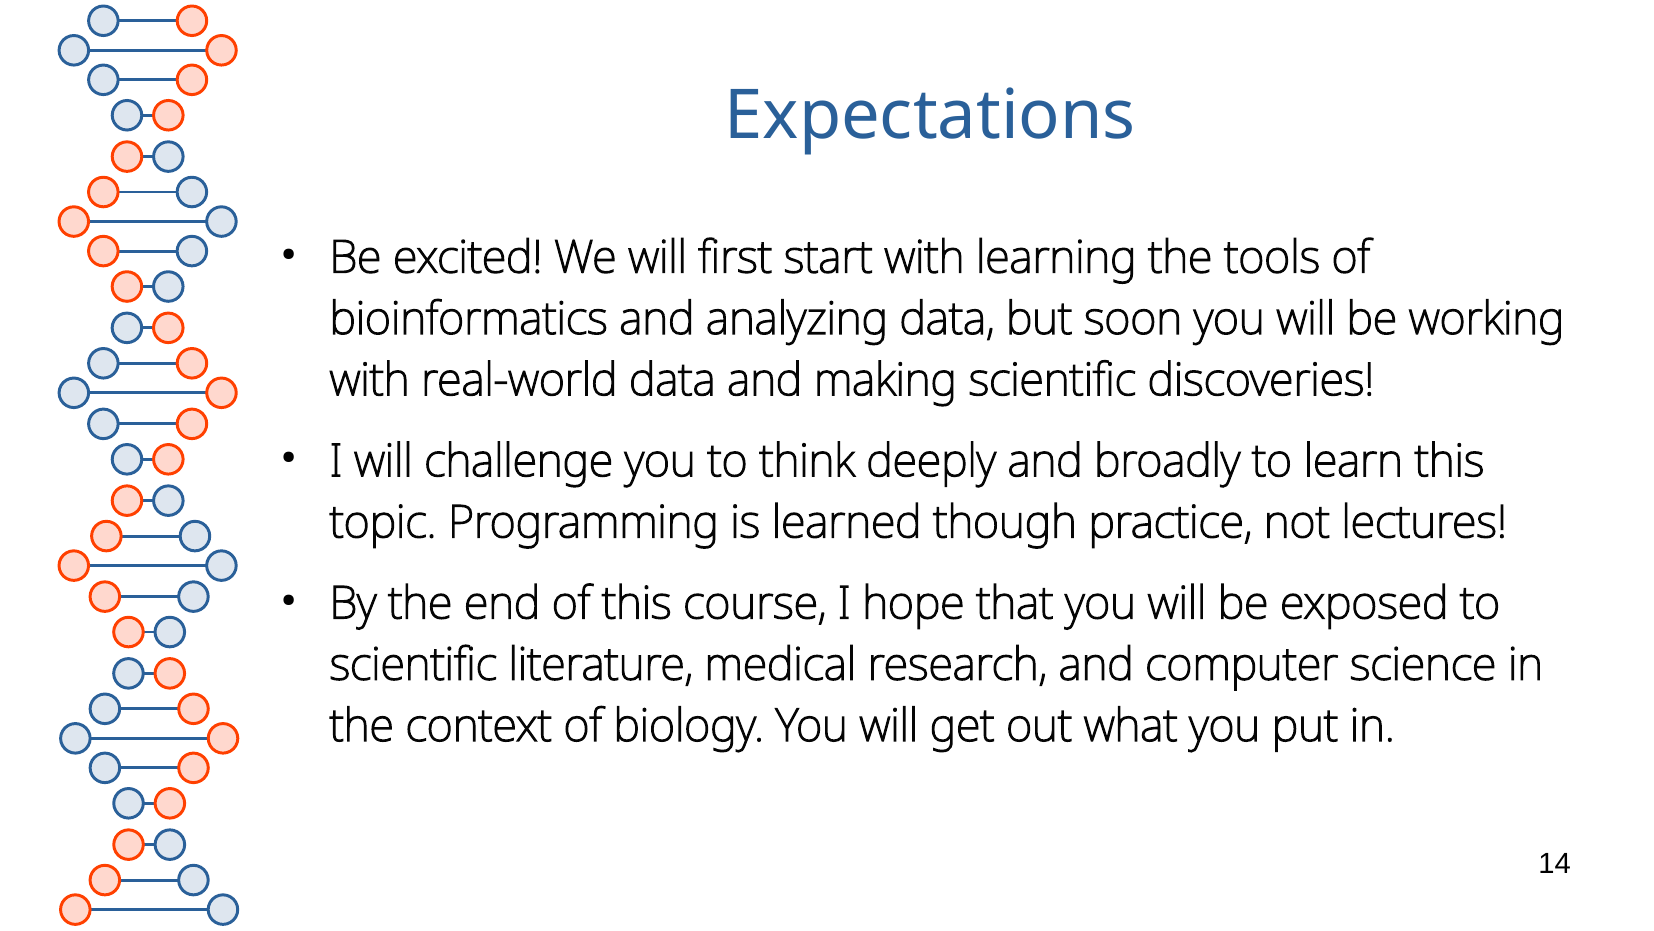

# Expectations
Be excited! We will first start with learning the tools of bioinformatics and analyzing data, but soon you will be working with real-world data and making scientific discoveries!
I will challenge you to think deeply and broadly to learn this topic. Programming is learned though practice, not lectures!
By the end of this course, I hope that you will be exposed to scientific literature, medical research, and computer science in the context of biology. You will get out what you put in.
14